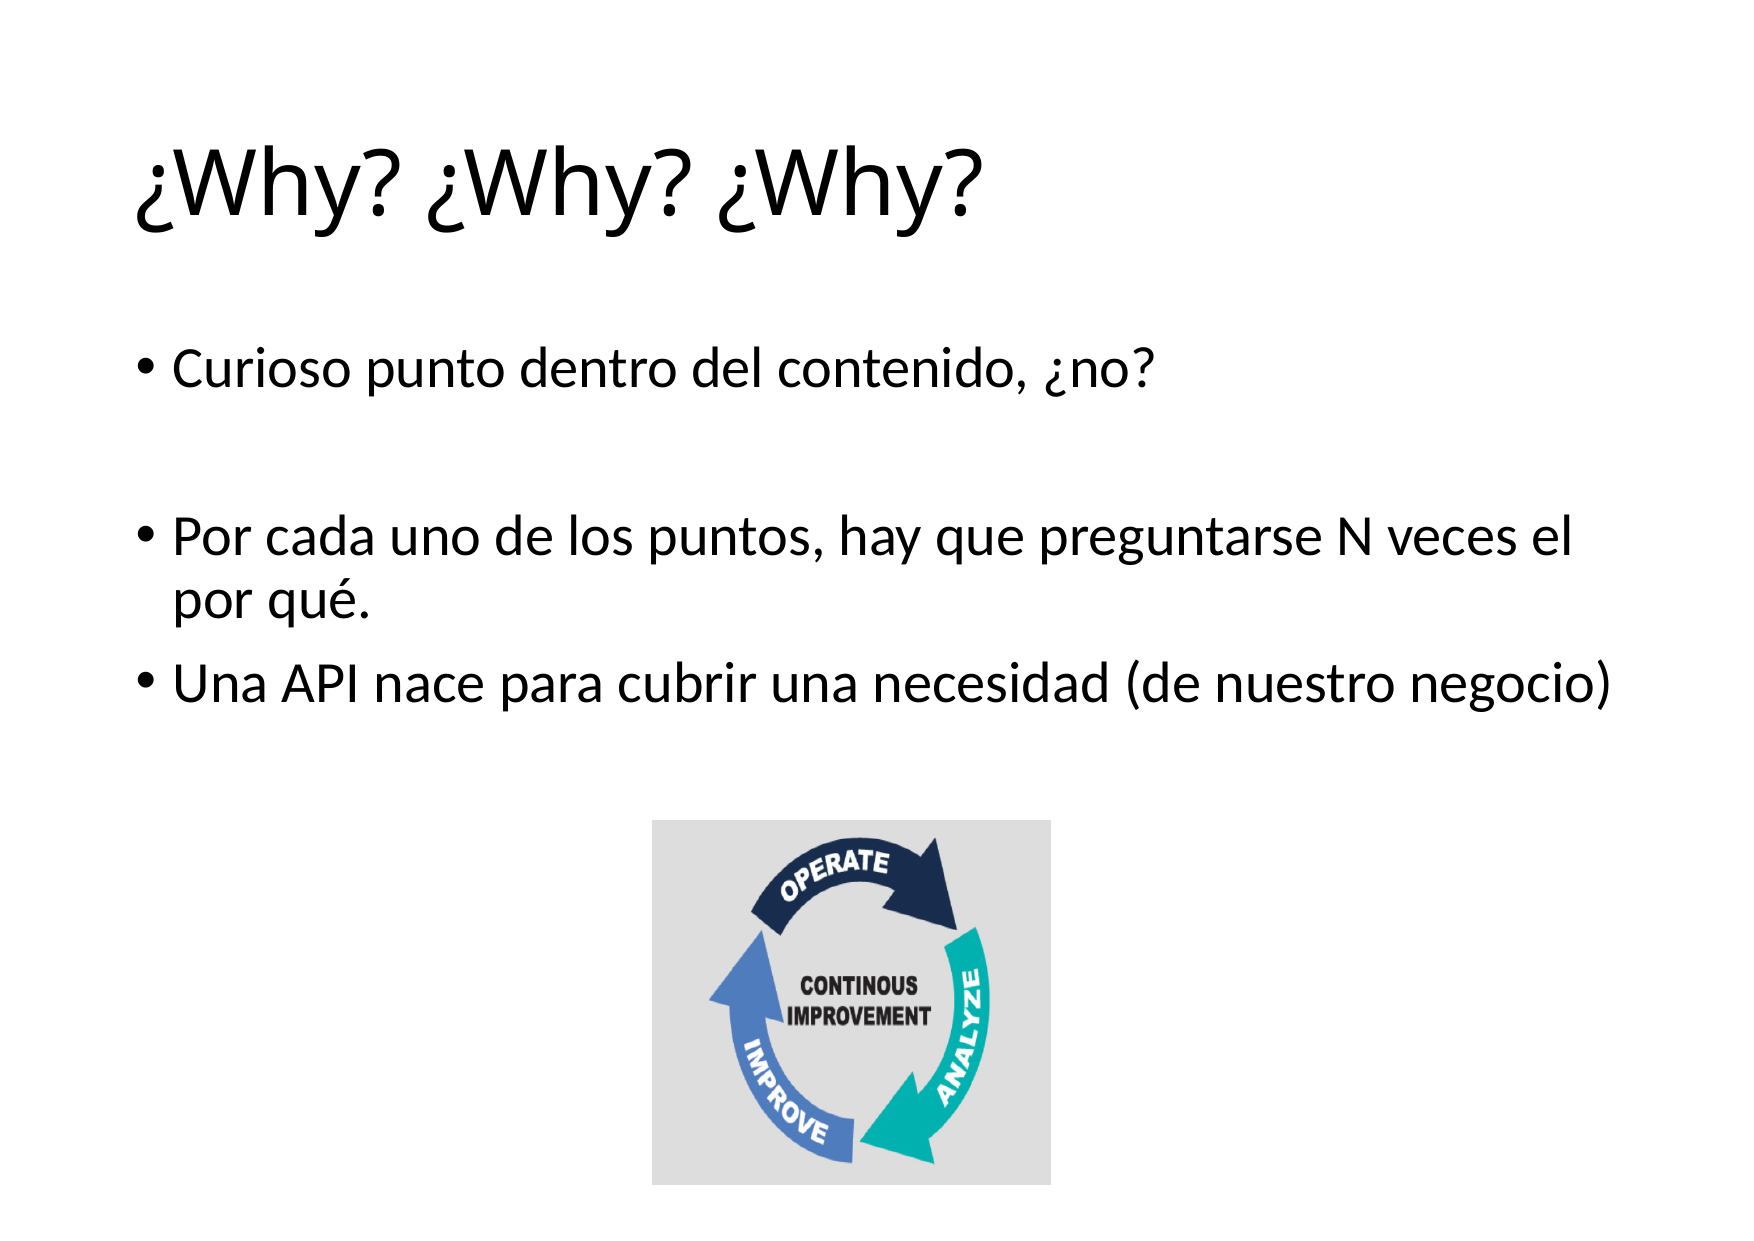

# ¿Why? ¿Why? ¿Why?
Curioso punto dentro del contenido, ¿no?
Por cada uno de los puntos, hay que preguntarse N veces el por qué.
Una API nace para cubrir una necesidad (de nuestro negocio)